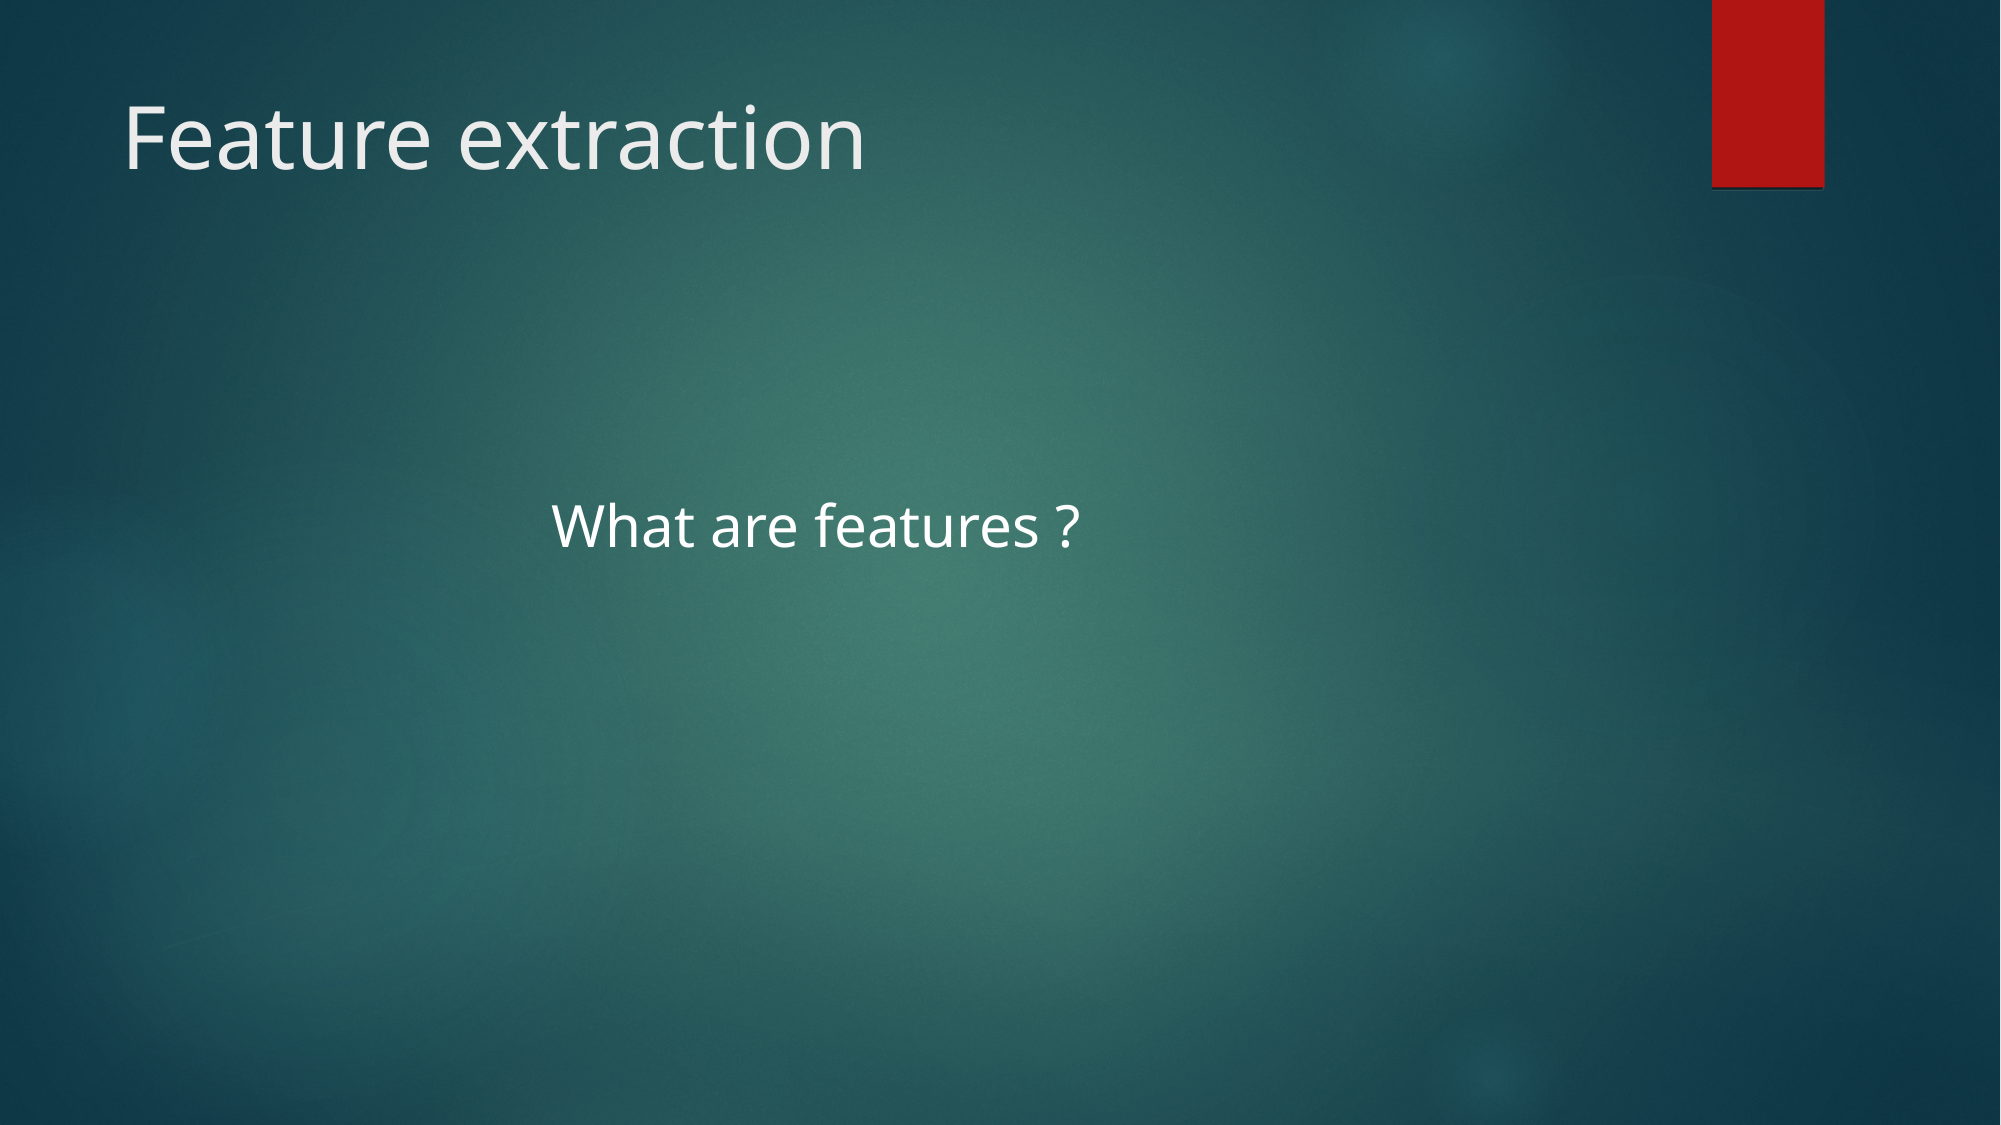

# Feature extraction
What are features ?